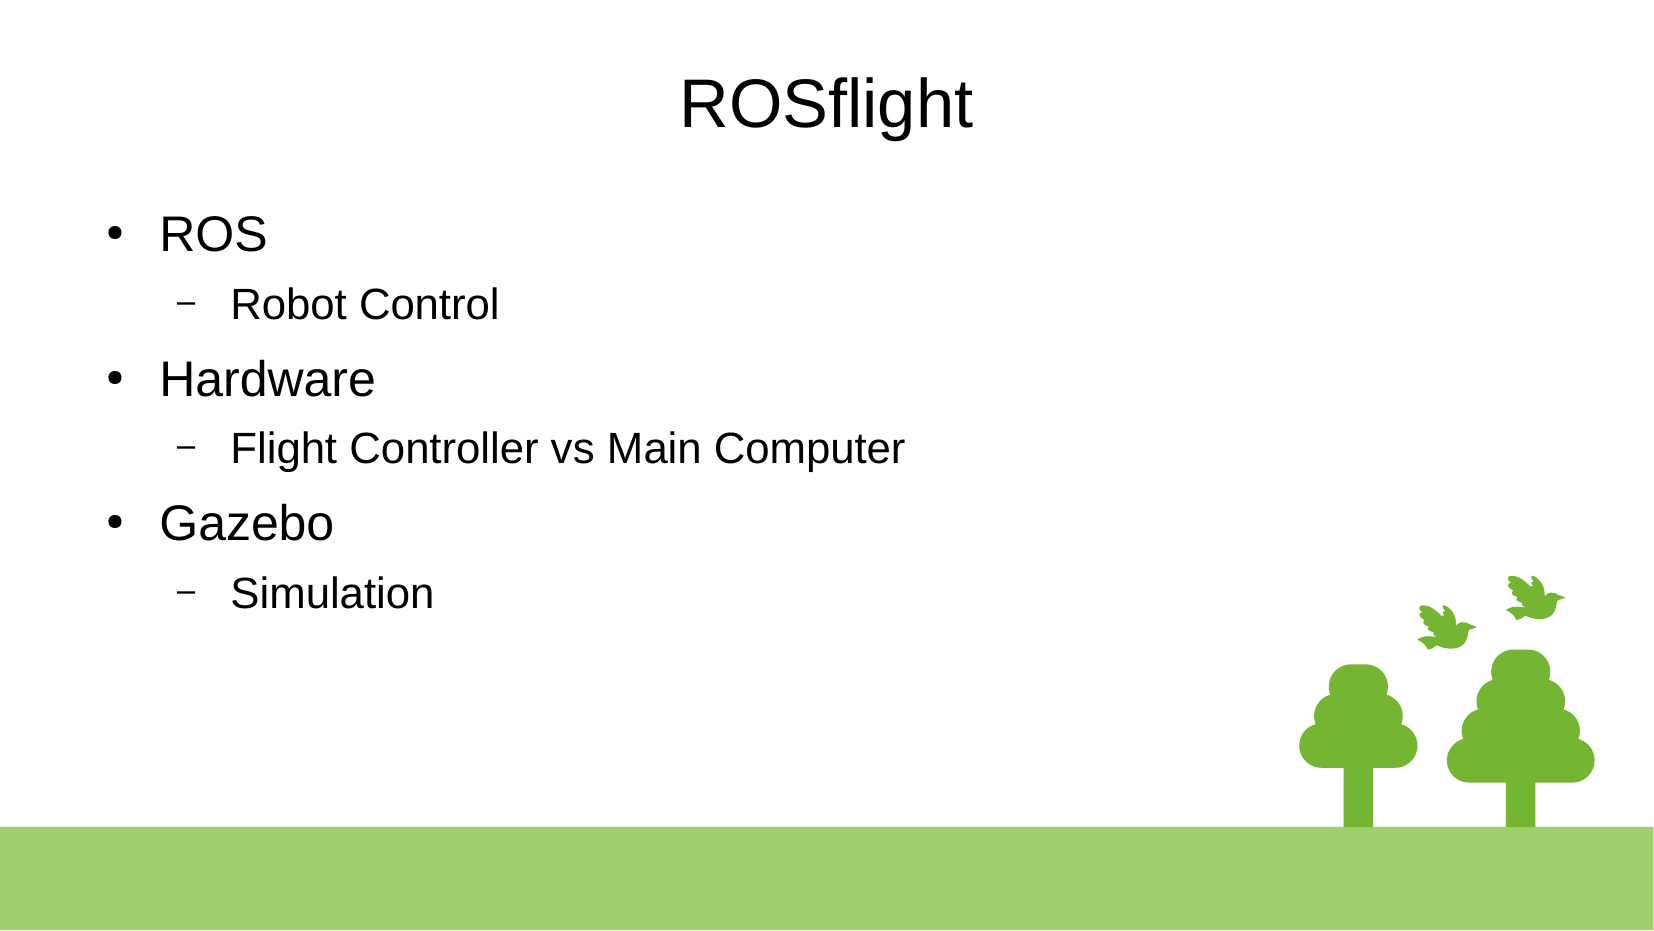

# ROSflight
ROS
Robot Control
Hardware
Flight Controller vs Main Computer
Gazebo
Simulation